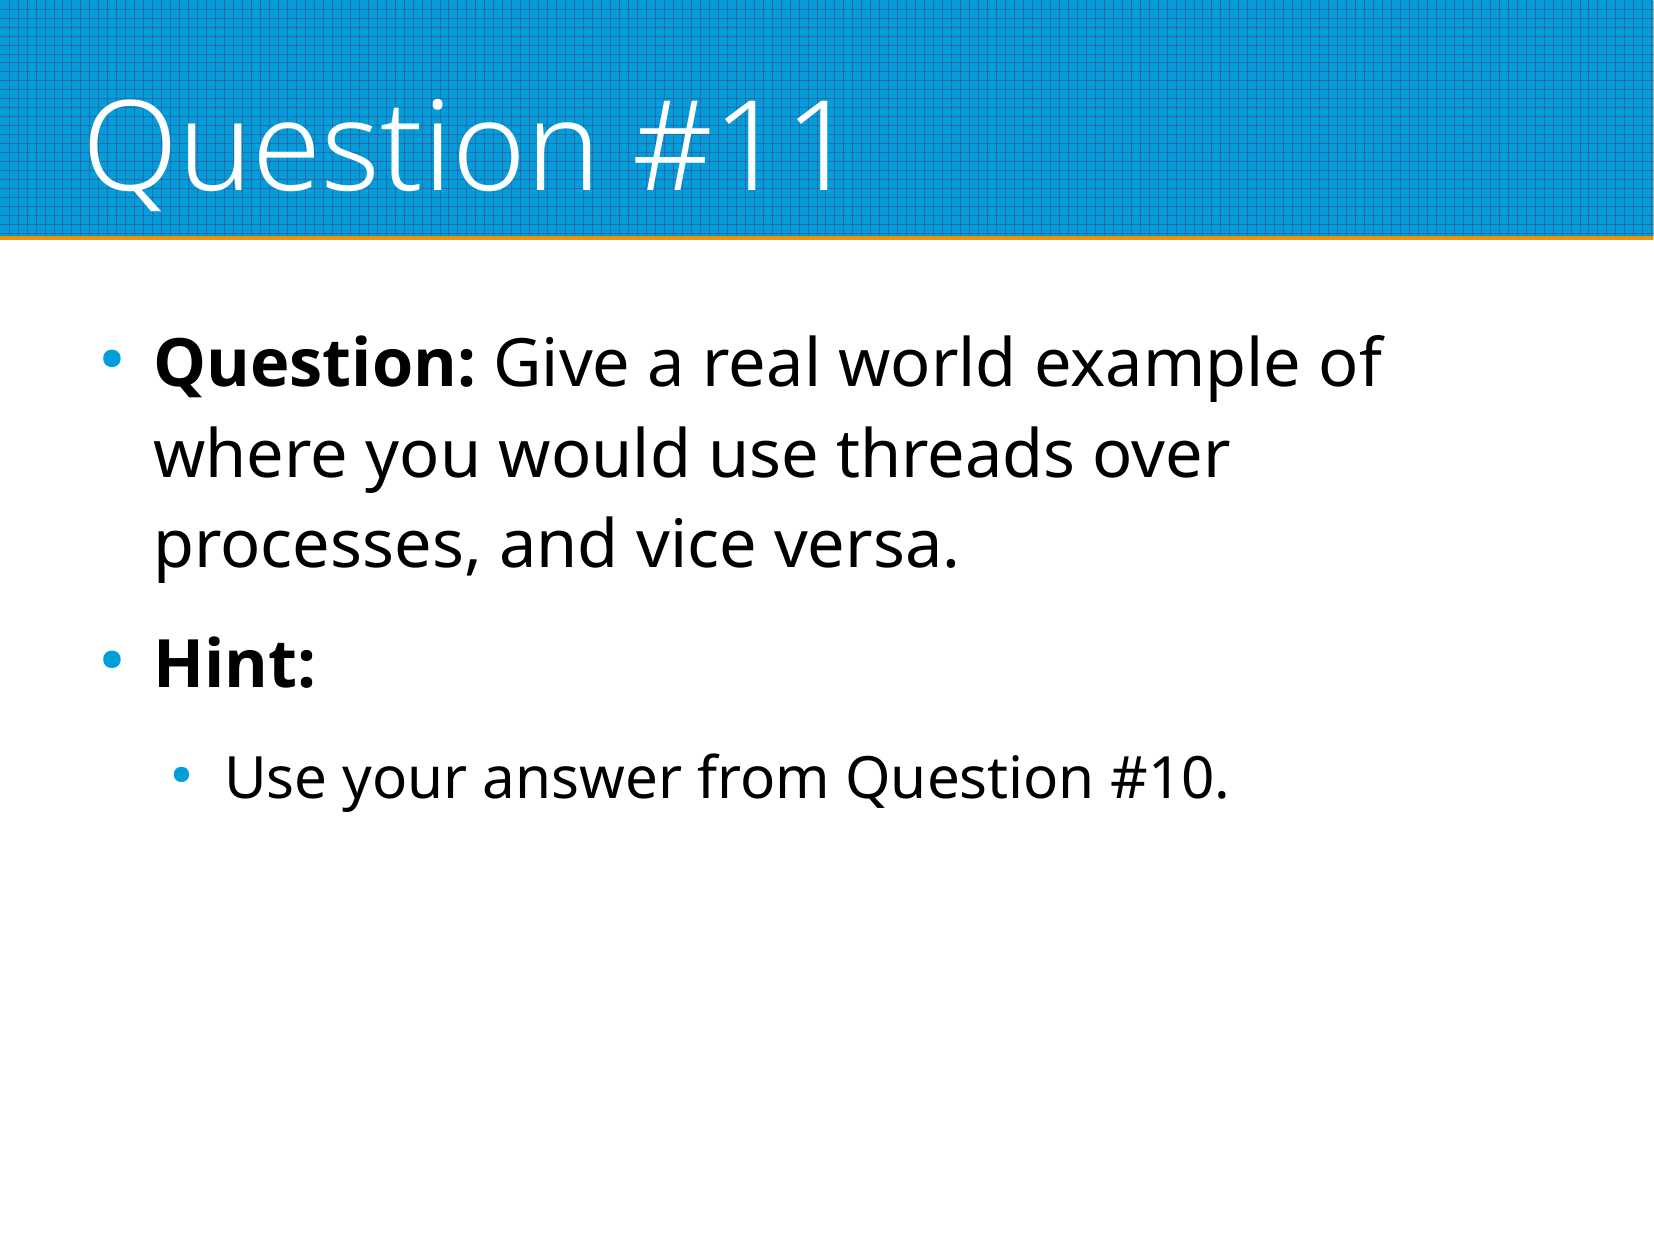

# Question #11
Question: Give a real world example of where you would use threads over processes, and vice versa.
Hint:
Use your answer from Question #10.